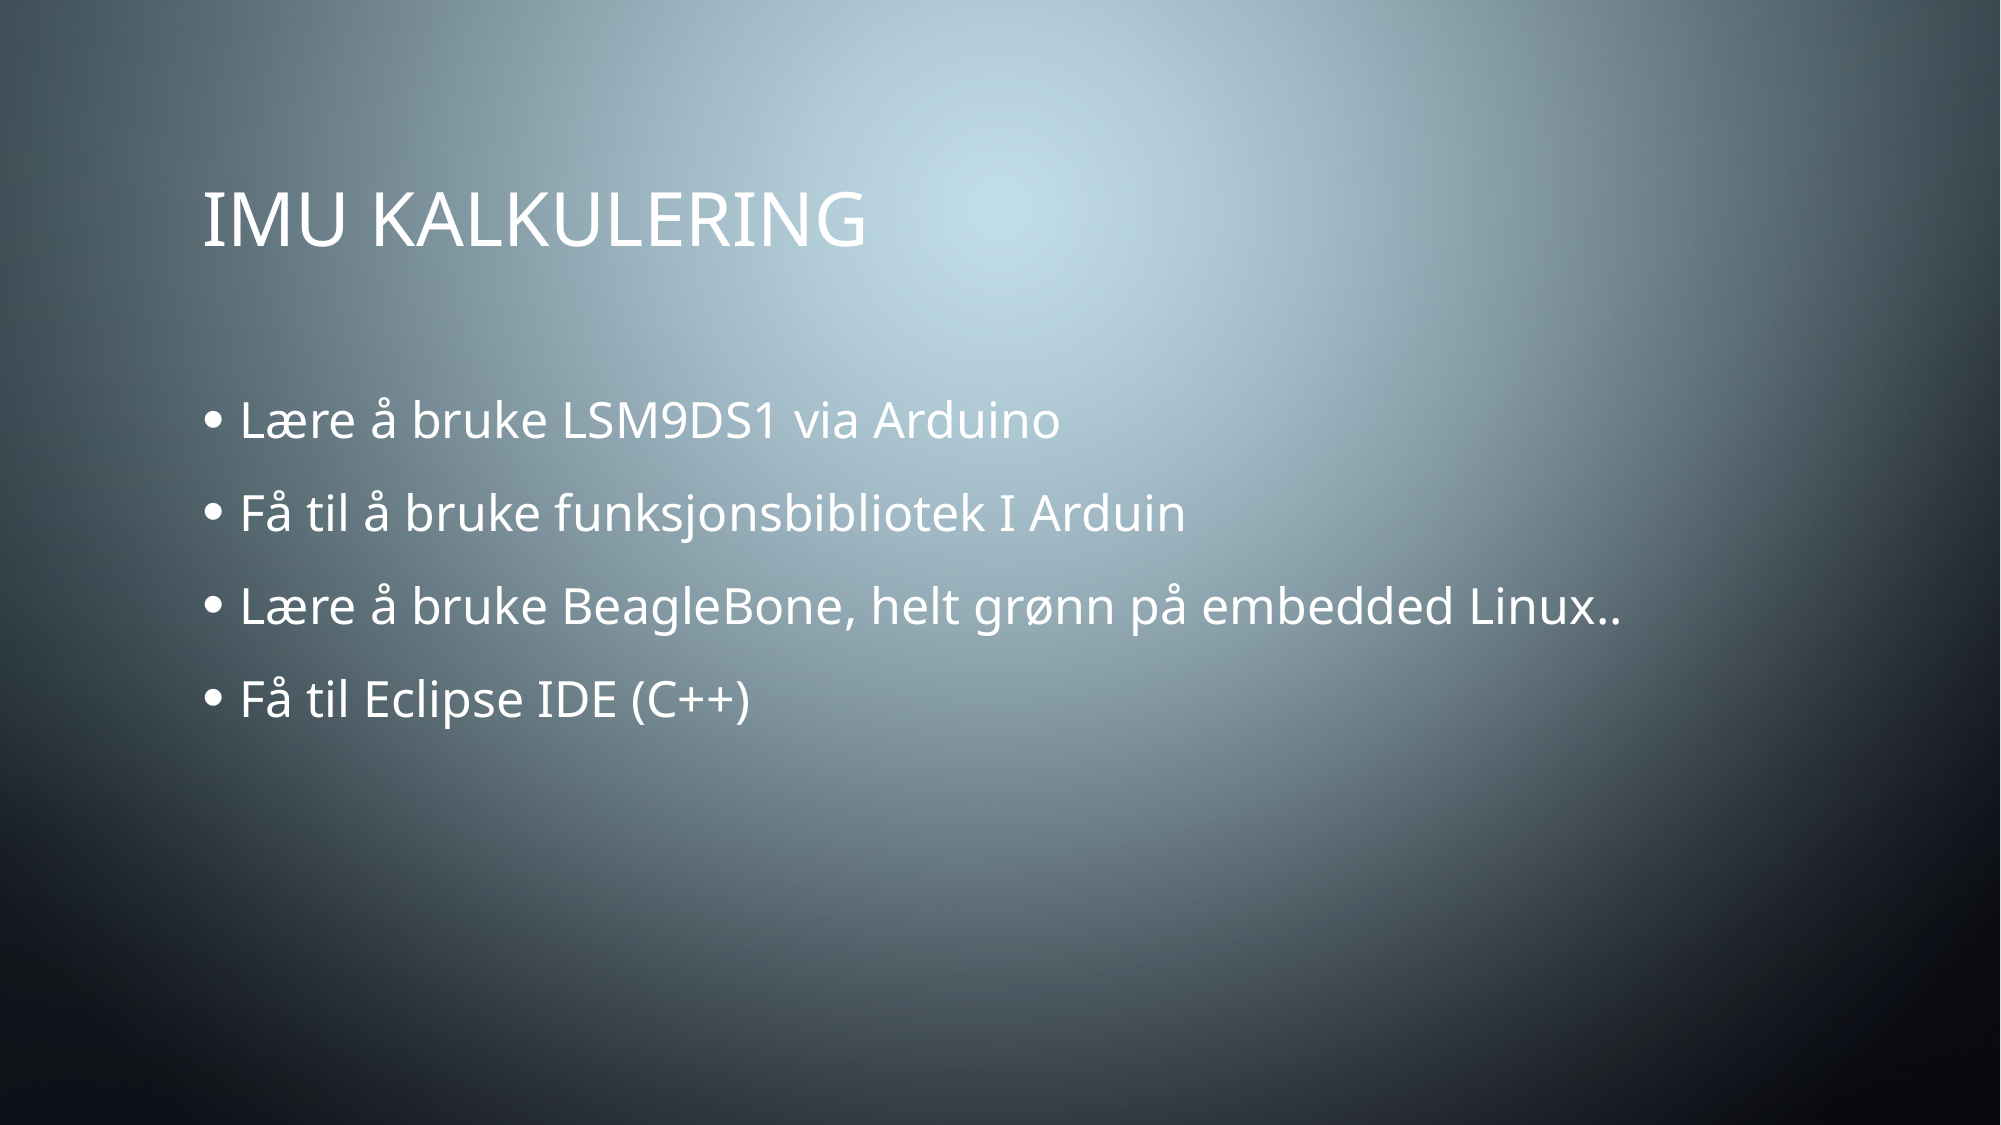

# IMU Kalkulering
Lære å bruke LSM9DS1 via Arduino
Få til å bruke funksjonsbibliotek I Arduin
Lære å bruke BeagleBone, helt grønn på embedded Linux..
Få til Eclipse IDE (C++)